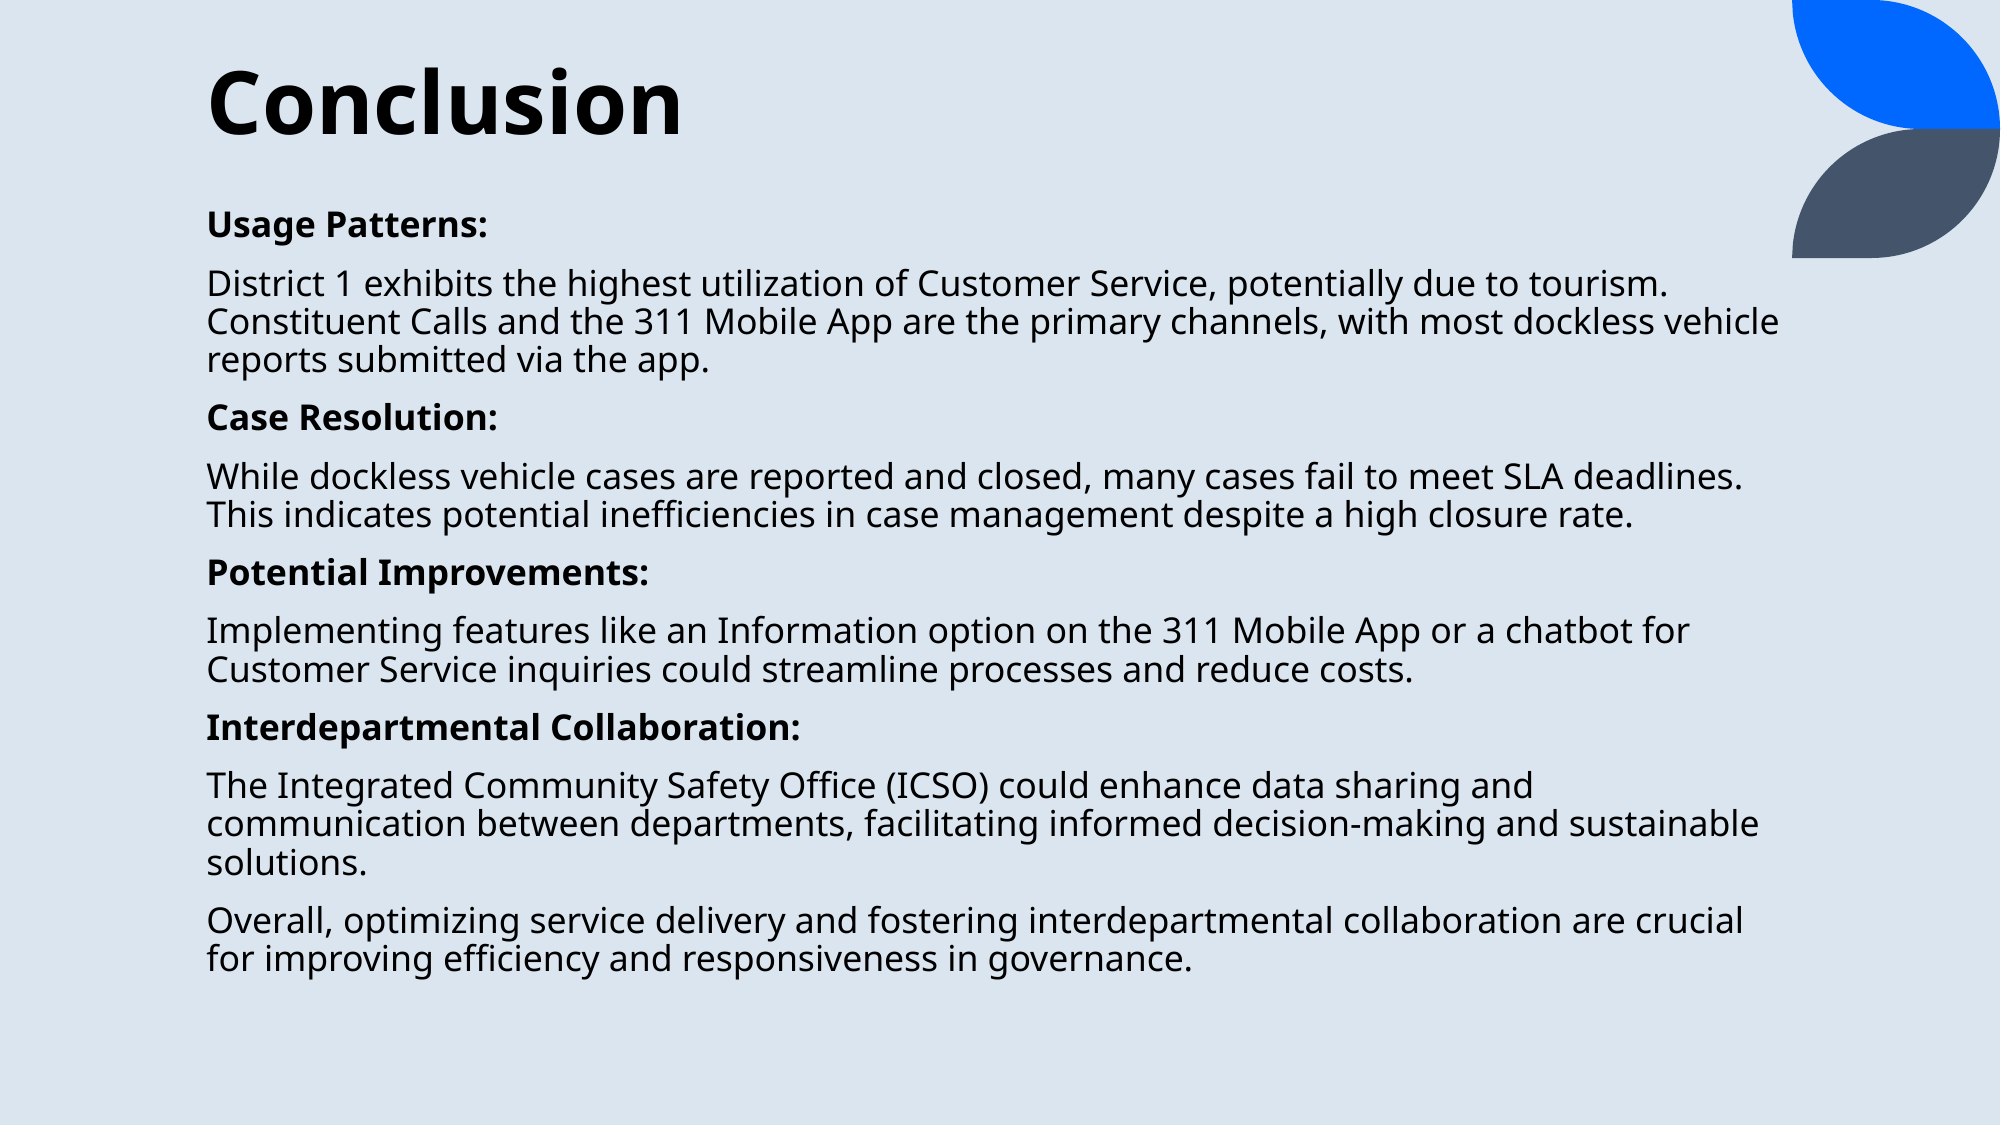

# Conclusion
Usage Patterns:
District 1 exhibits the highest utilization of Customer Service, potentially due to tourism. Constituent Calls and the 311 Mobile App are the primary channels, with most dockless vehicle reports submitted via the app.
Case Resolution:
While dockless vehicle cases are reported and closed, many cases fail to meet SLA deadlines. This indicates potential inefficiencies in case management despite a high closure rate.
Potential Improvements:
Implementing features like an Information option on the 311 Mobile App or a chatbot for Customer Service inquiries could streamline processes and reduce costs.
Interdepartmental Collaboration:
The Integrated Community Safety Office (ICSO) could enhance data sharing and communication between departments, facilitating informed decision-making and sustainable solutions.
Overall, optimizing service delivery and fostering interdepartmental collaboration are crucial for improving efficiency and responsiveness in governance.